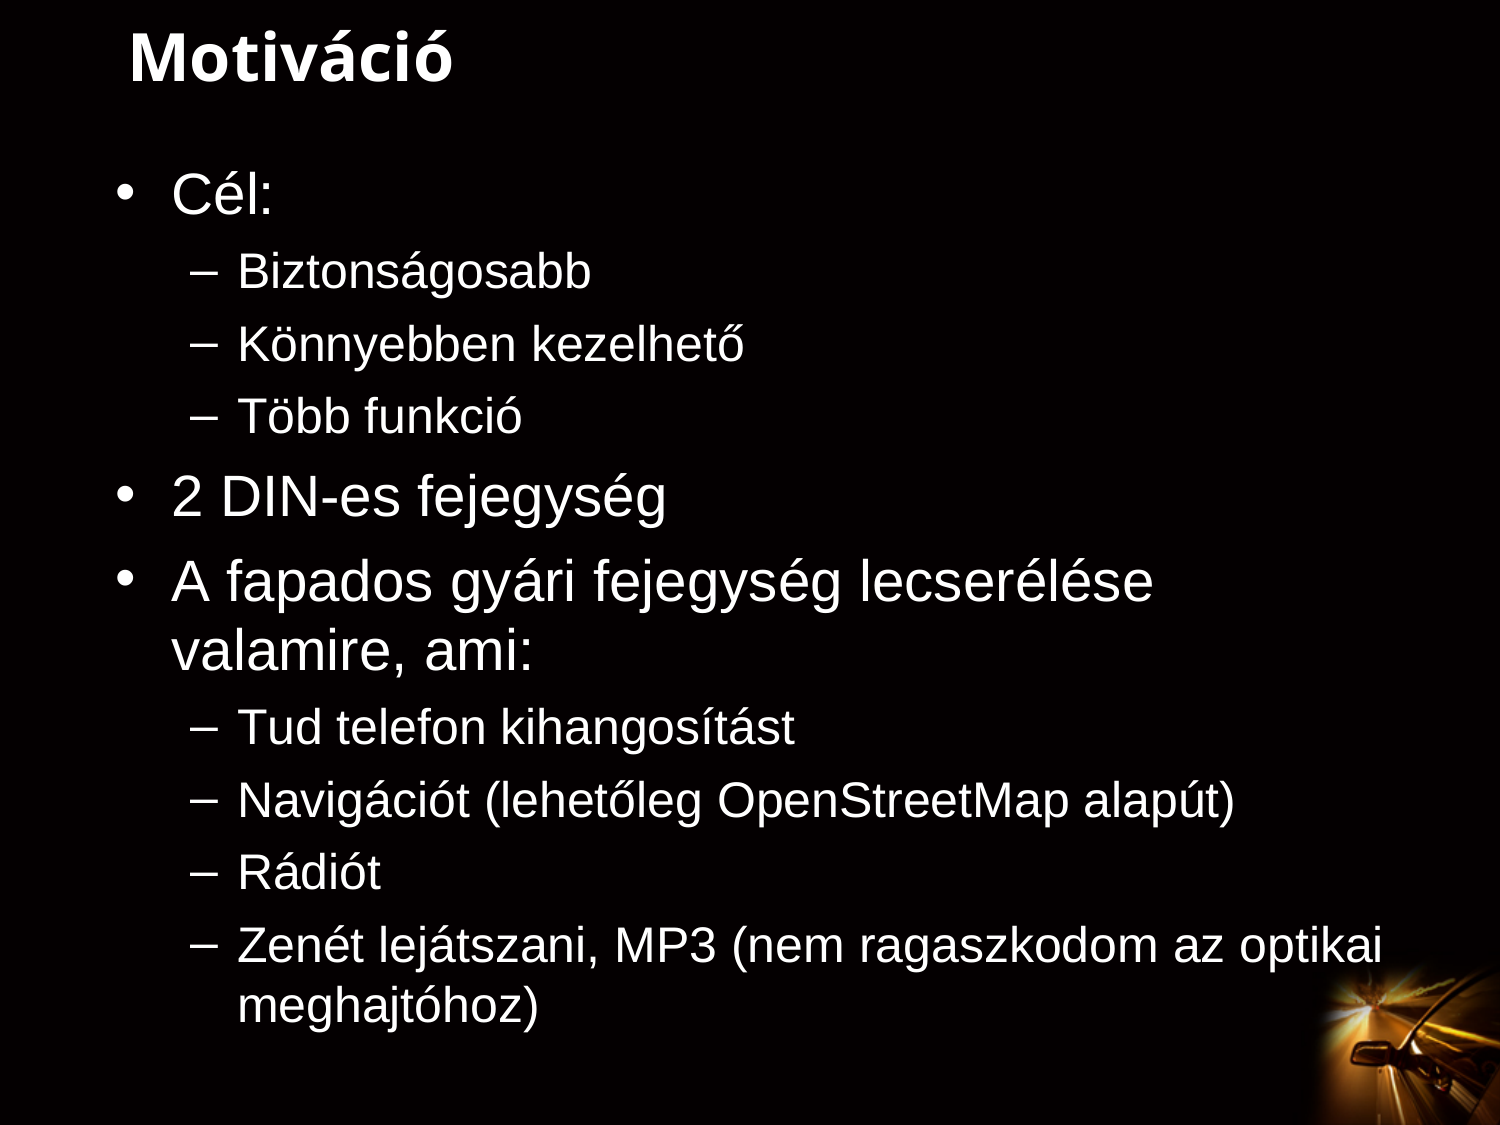

# Motiváció
Cél:
Biztonságosabb
Könnyebben kezelhető
Több funkció
2 DIN-es fejegység
A fapados gyári fejegység lecserélése valamire, ami:
Tud telefon kihangosítást
Navigációt (lehetőleg OpenStreetMap alapút)
Rádiót
Zenét lejátszani, MP3 (nem ragaszkodom az optikai meghajtóhoz)